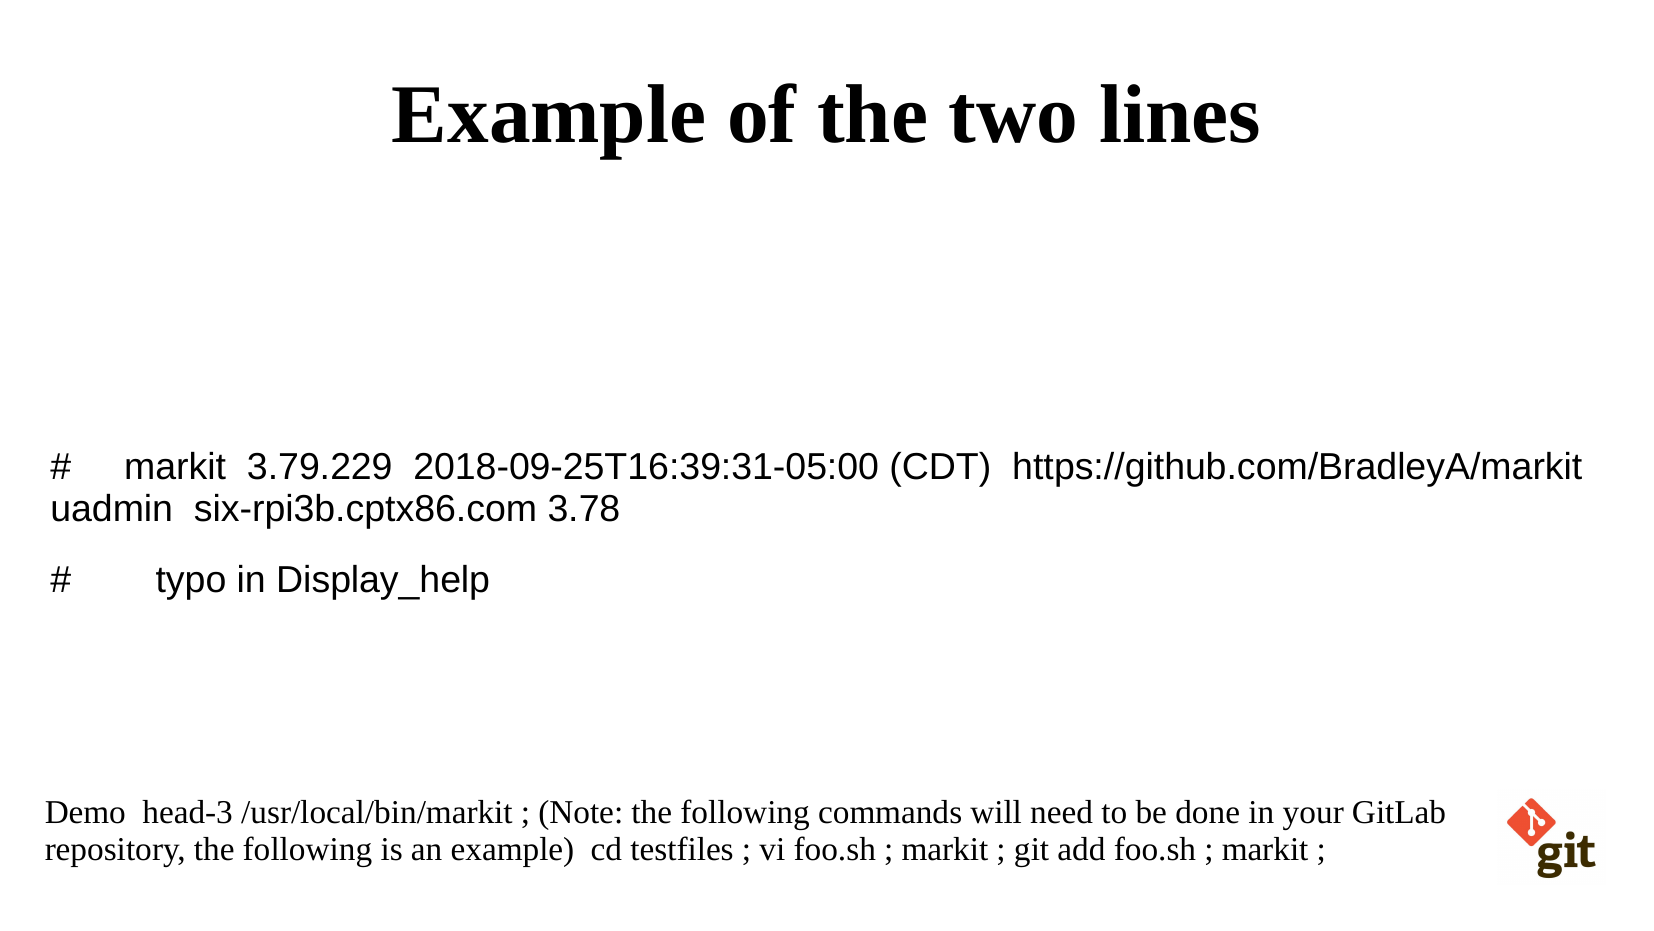

# Example of the two lines
#	markit 3.79.229 2018-09-25T16:39:31-05:00 (CDT) https://github.com/BradleyA/markit uadmin six-rpi3b.cptx86.com 3.78
#	 typo in Display_help
Demo head-3 /usr/local/bin/markit ; (Note: the following commands will need to be done in your GitLab repository, the following is an example) cd testfiles ; vi foo.sh ; markit ; git add foo.sh ; markit ;